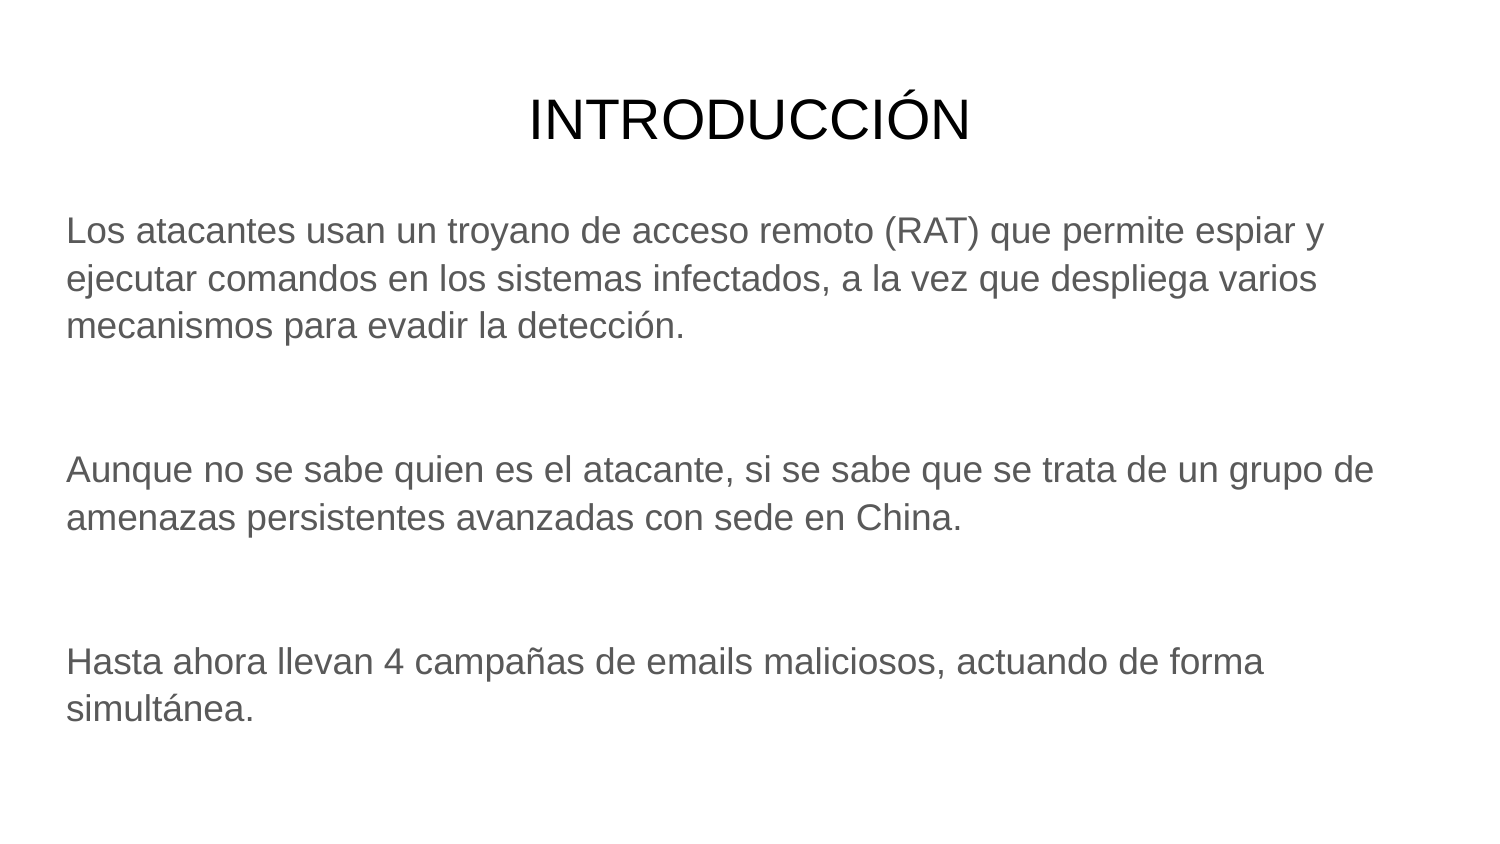

# INTRODUCCIÓN
Los atacantes usan un troyano de acceso remoto (RAT) que permite espiar y ejecutar comandos en los sistemas infectados, a la vez que despliega varios mecanismos para evadir la detección.
Aunque no se sabe quien es el atacante, si se sabe que se trata de un grupo de amenazas persistentes avanzadas con sede en China.
Hasta ahora llevan 4 campañas de emails maliciosos, actuando de forma simultánea.